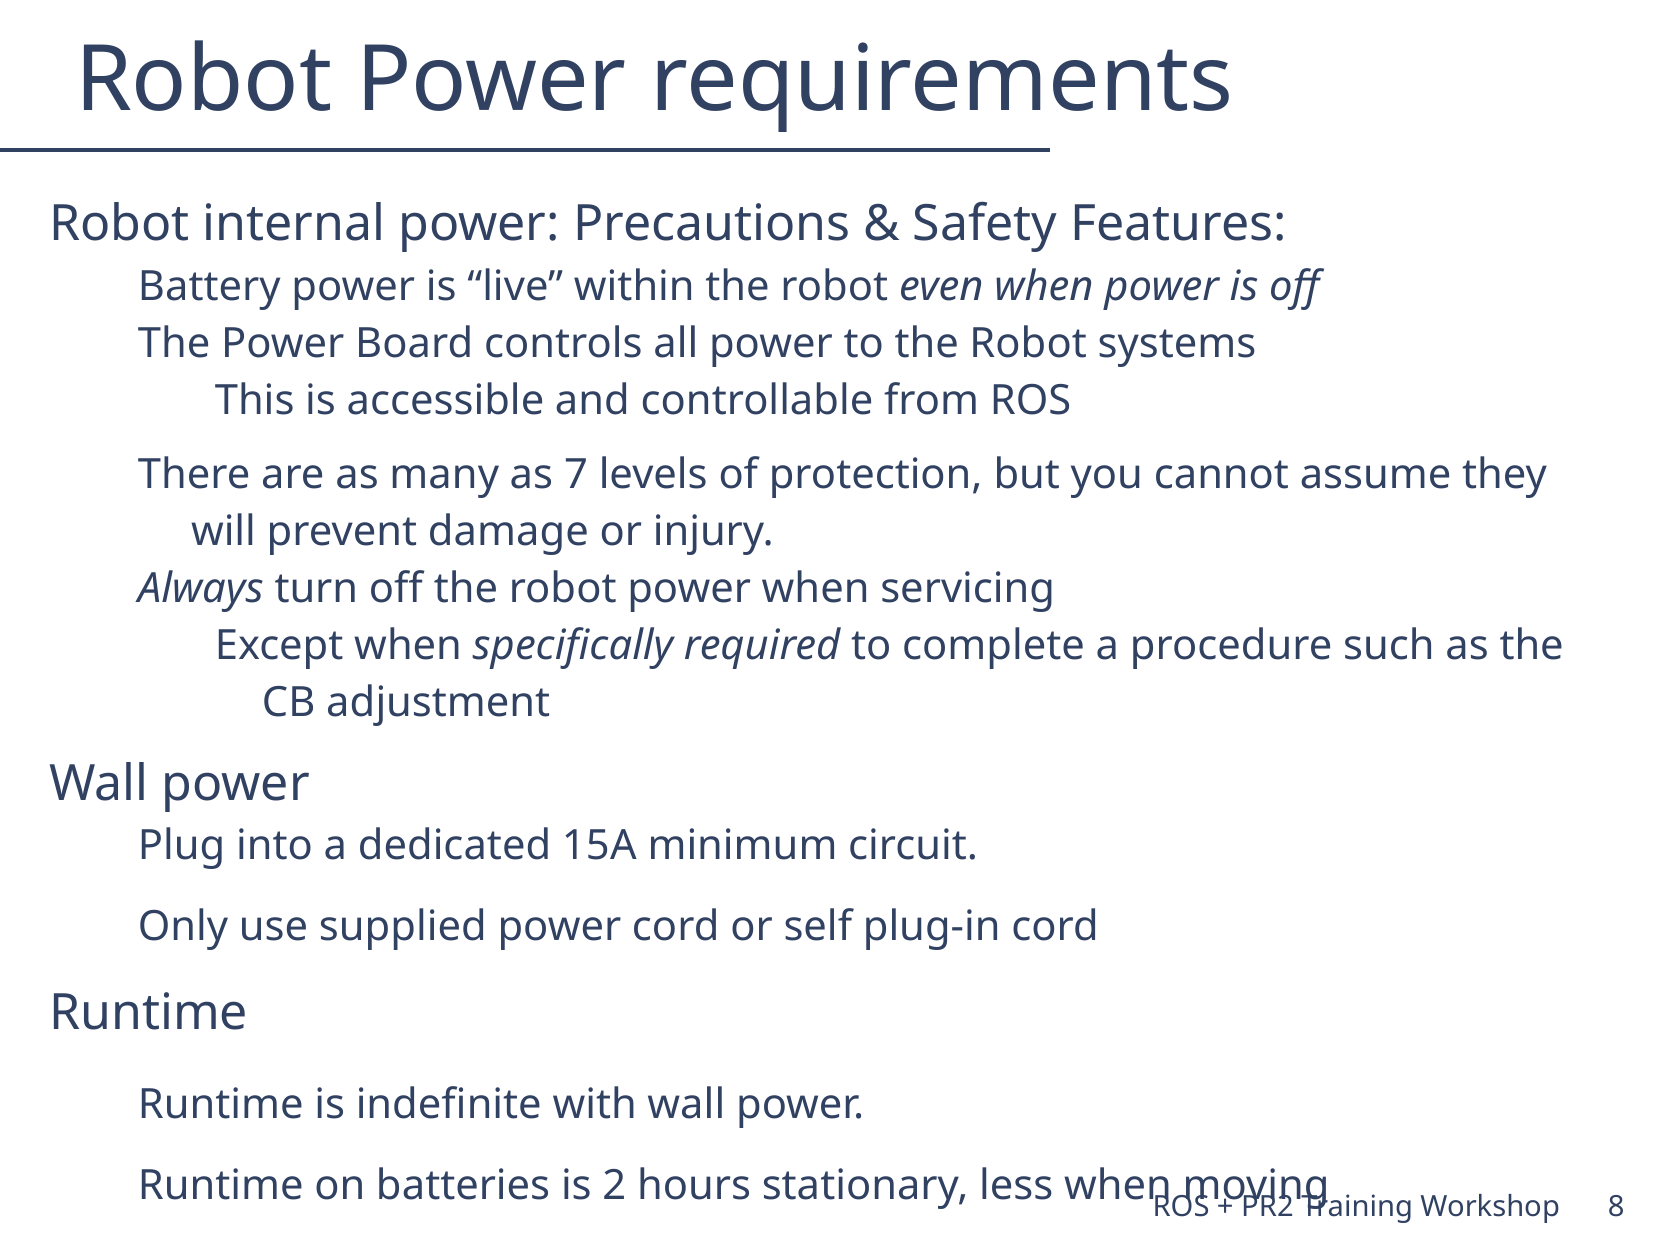

# Robot Power requirements
Robot internal power: Precautions & Safety Features:
Battery power is “live” within the robot even when power is off
The Power Board controls all power to the Robot systems
This is accessible and controllable from ROS
There are as many as 7 levels of protection, but you cannot assume they will prevent damage or injury.
Always turn off the robot power when servicing
Except when specifically required to complete a procedure such as the CB adjustment
Wall power
Plug into a dedicated 15A minimum circuit.
Only use supplied power cord or self plug-in cord
Runtime
Runtime is indefinite with wall power.
Runtime on batteries is 2 hours stationary, less when moving